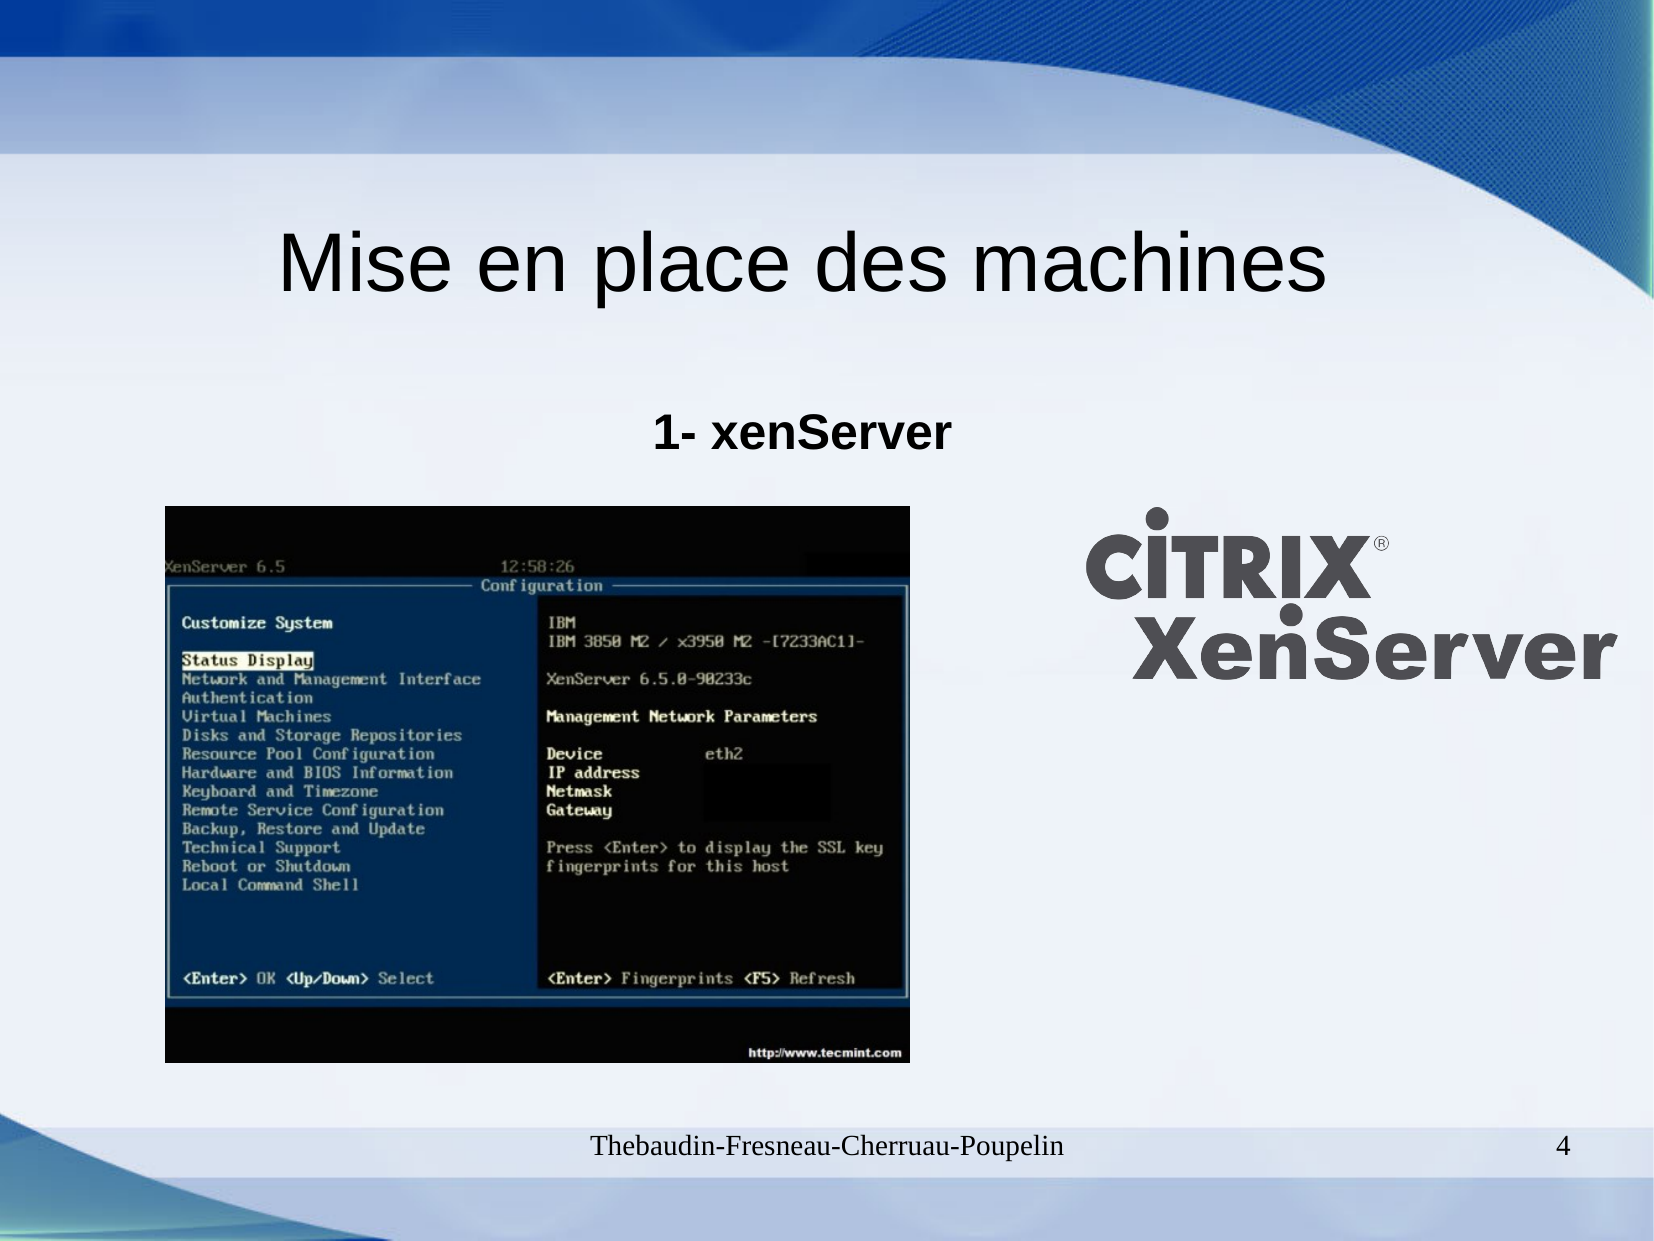

# Mise en place des machines
1- xenServer
Thebaudin-Fresneau-Cherruau-Poupelin
4